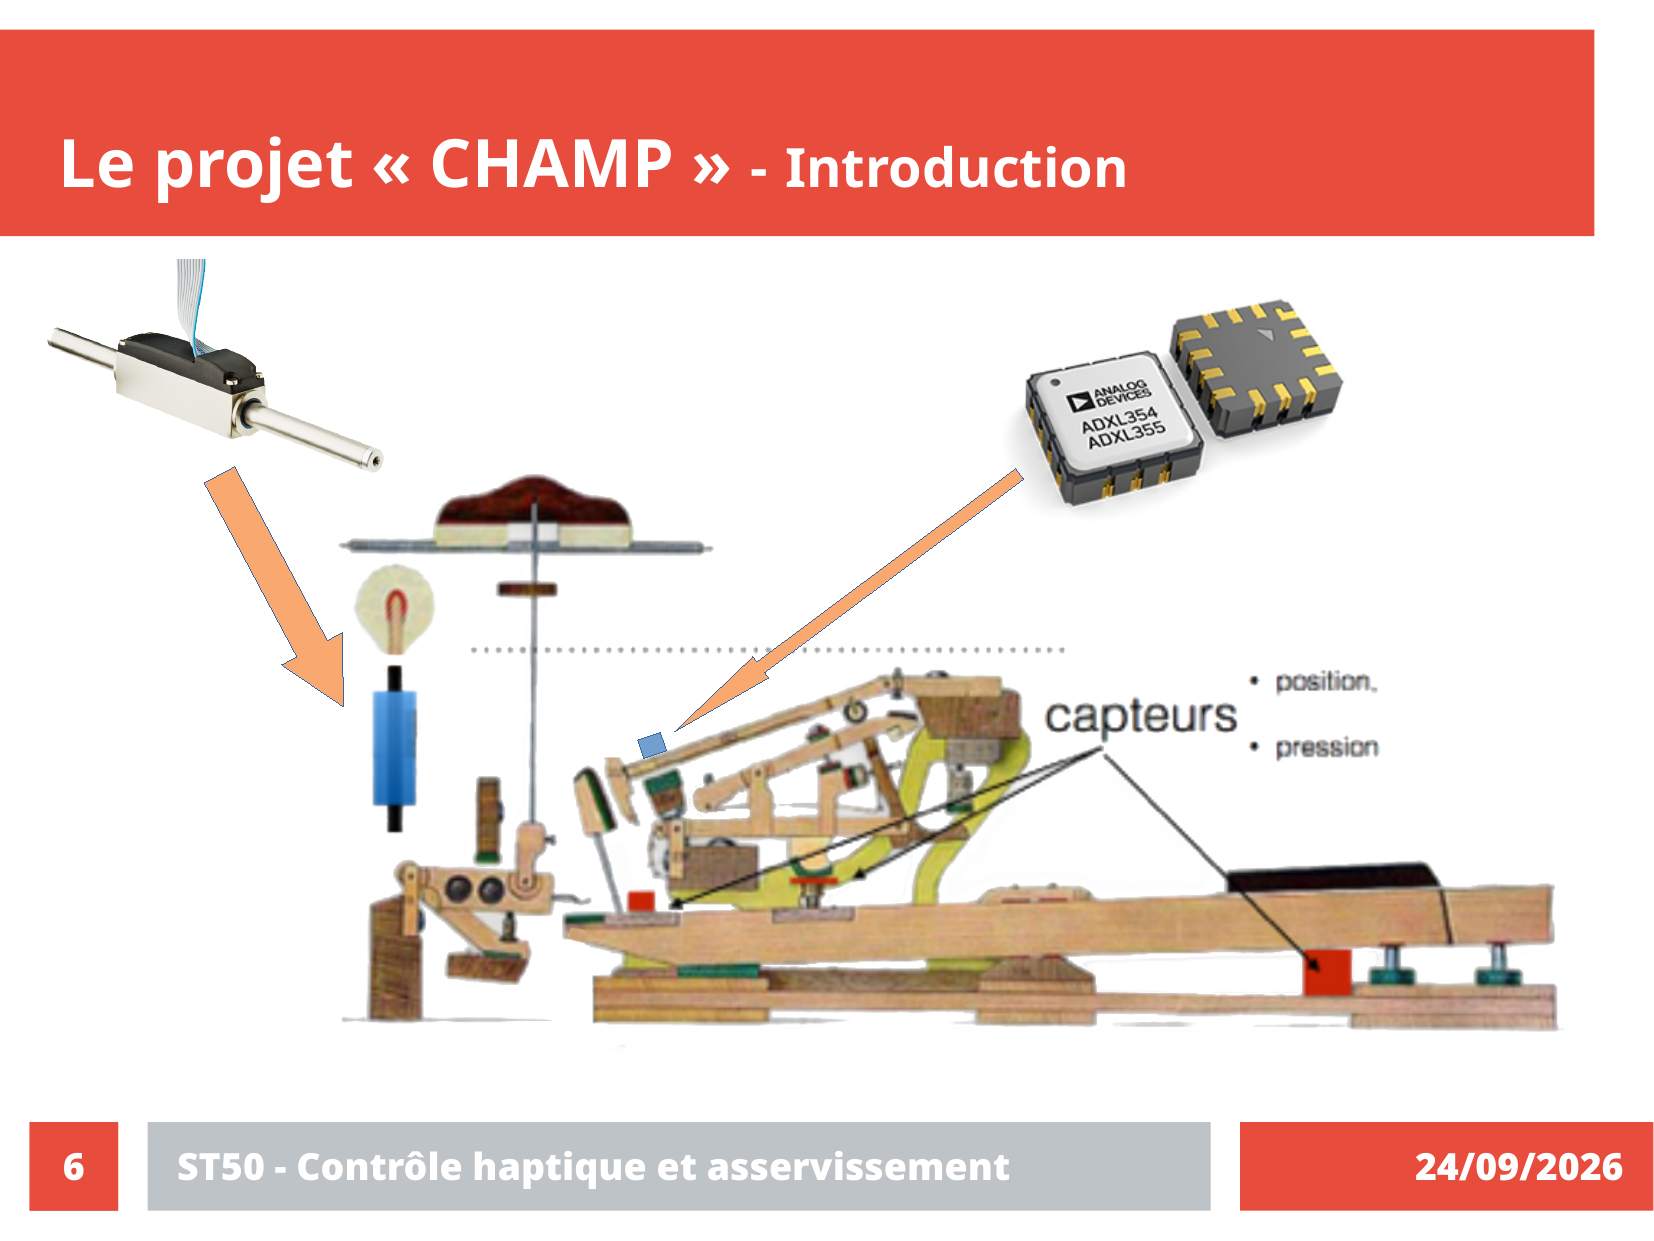

# Le projet « CHAMP » - Introduction
6
ST50 - Contrôle haptique et asservissement